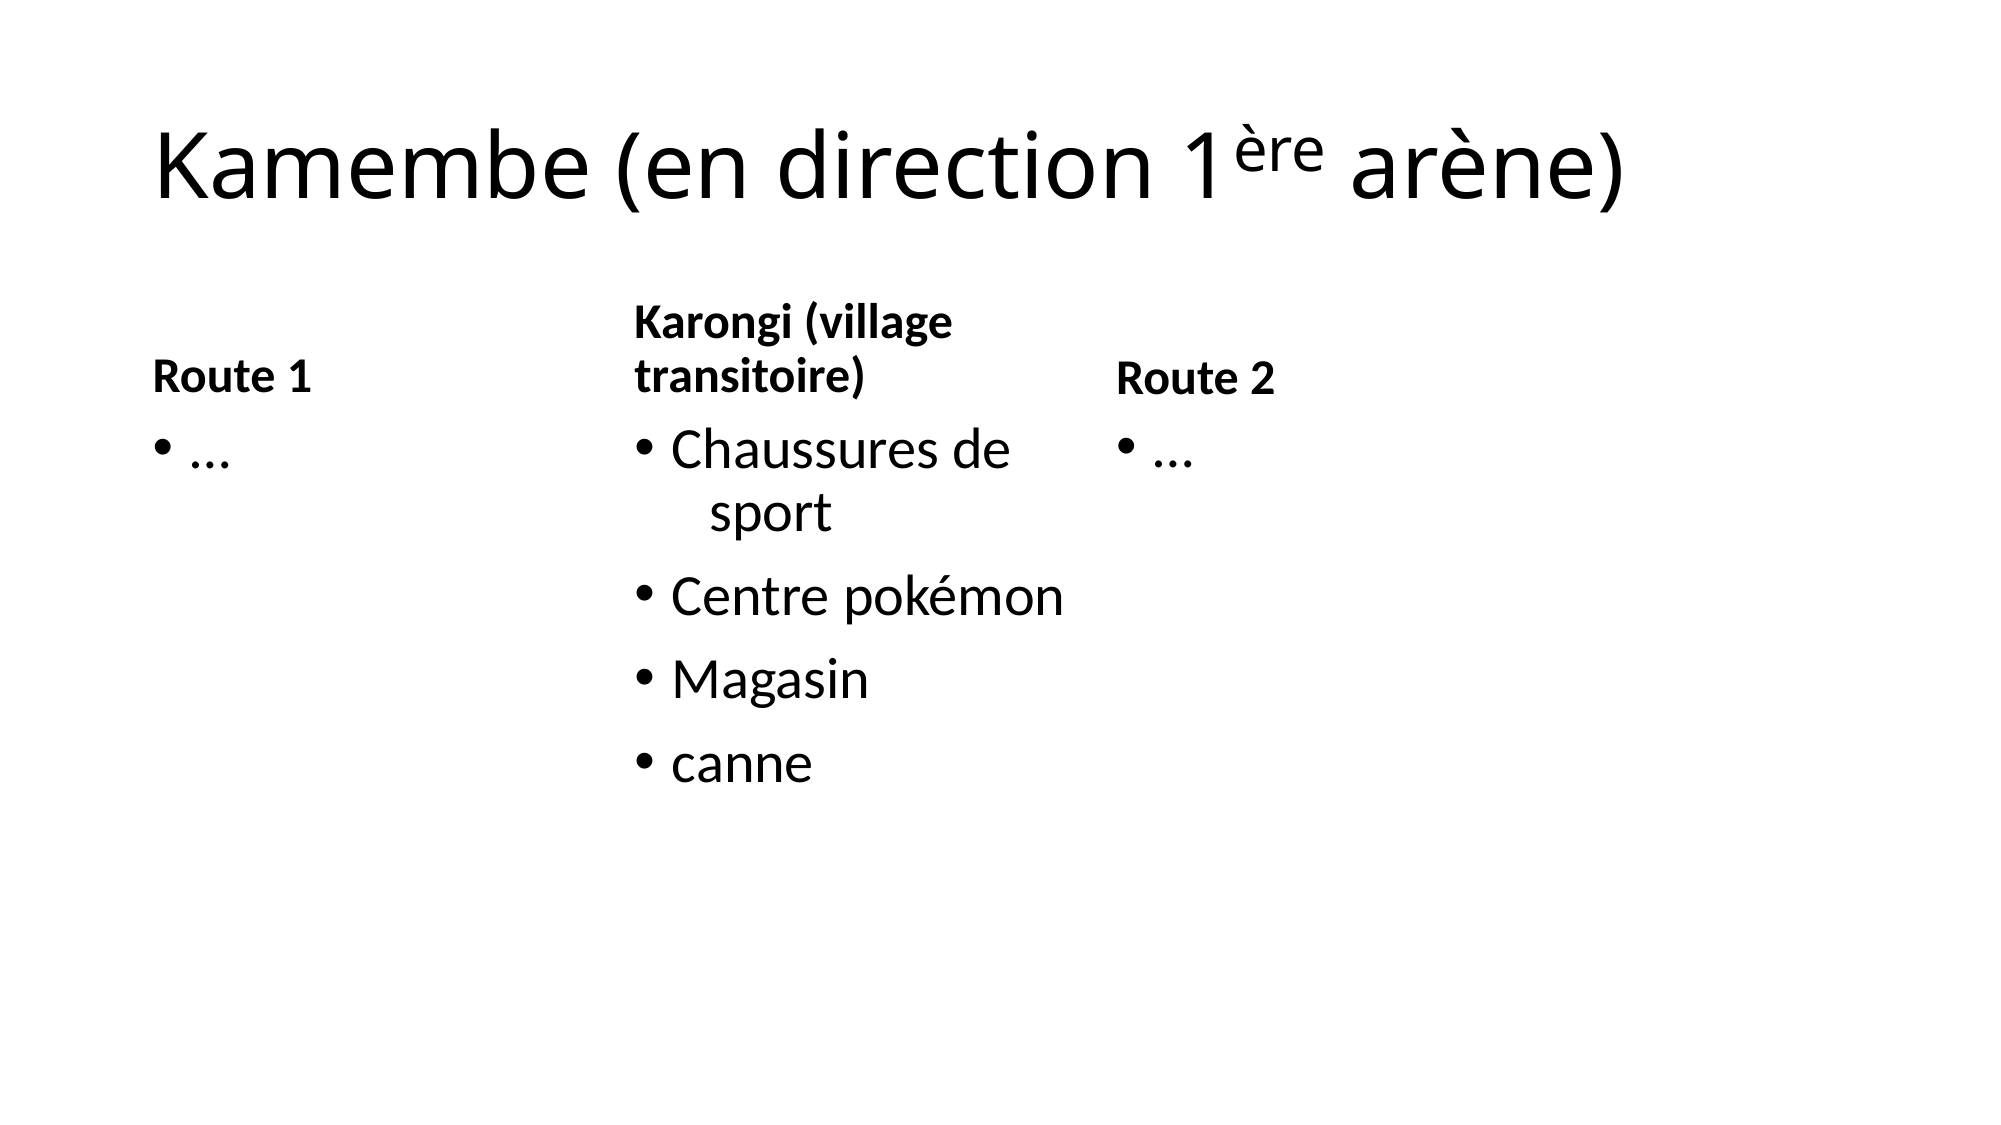

# Kamembe (en direction 1ère arène)
Route 1
Karongi (village transitoire)
Route 2
…
…
Chaussures de sport
Centre pokémon
Magasin
canne